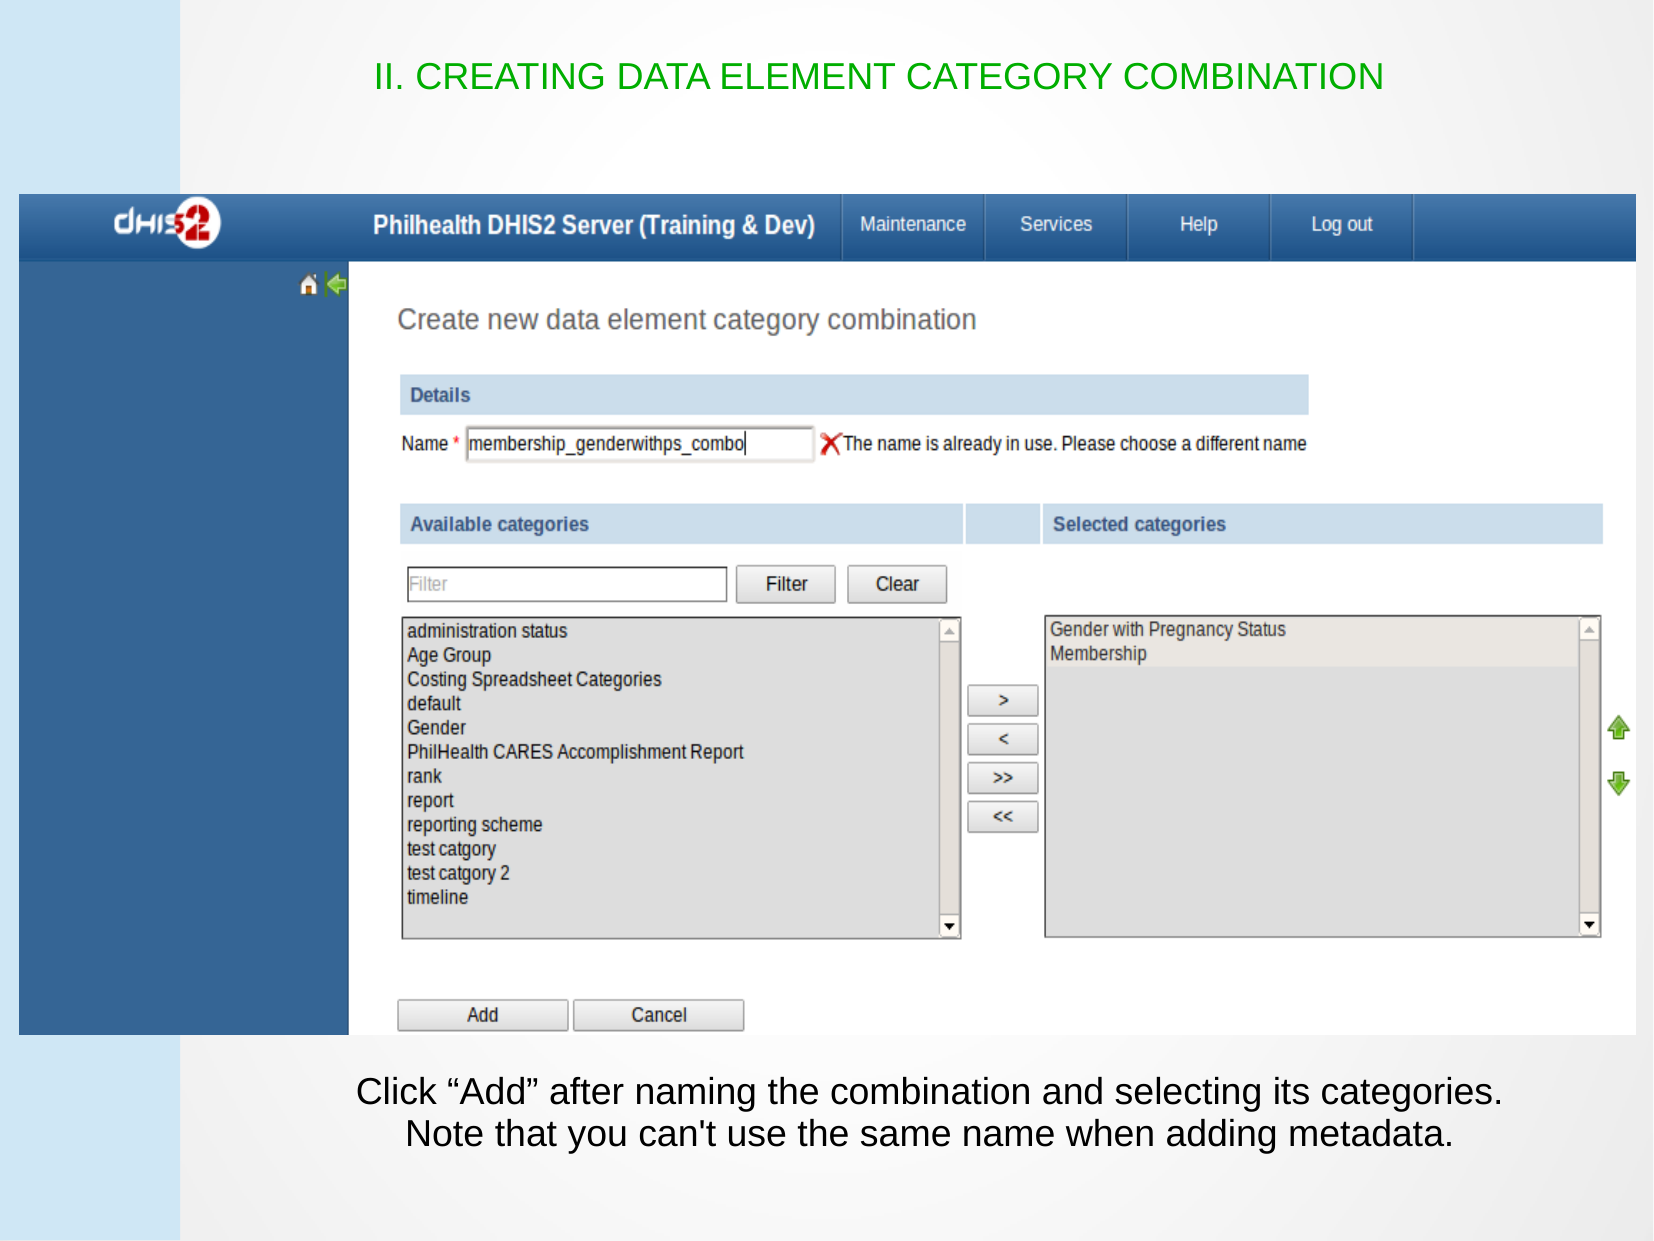

II. CREATING DATA ELEMENT CATEGORY COMBINATION
Click “Add” after naming the combination and selecting its categories.
Note that you can't use the same name when adding metadata.